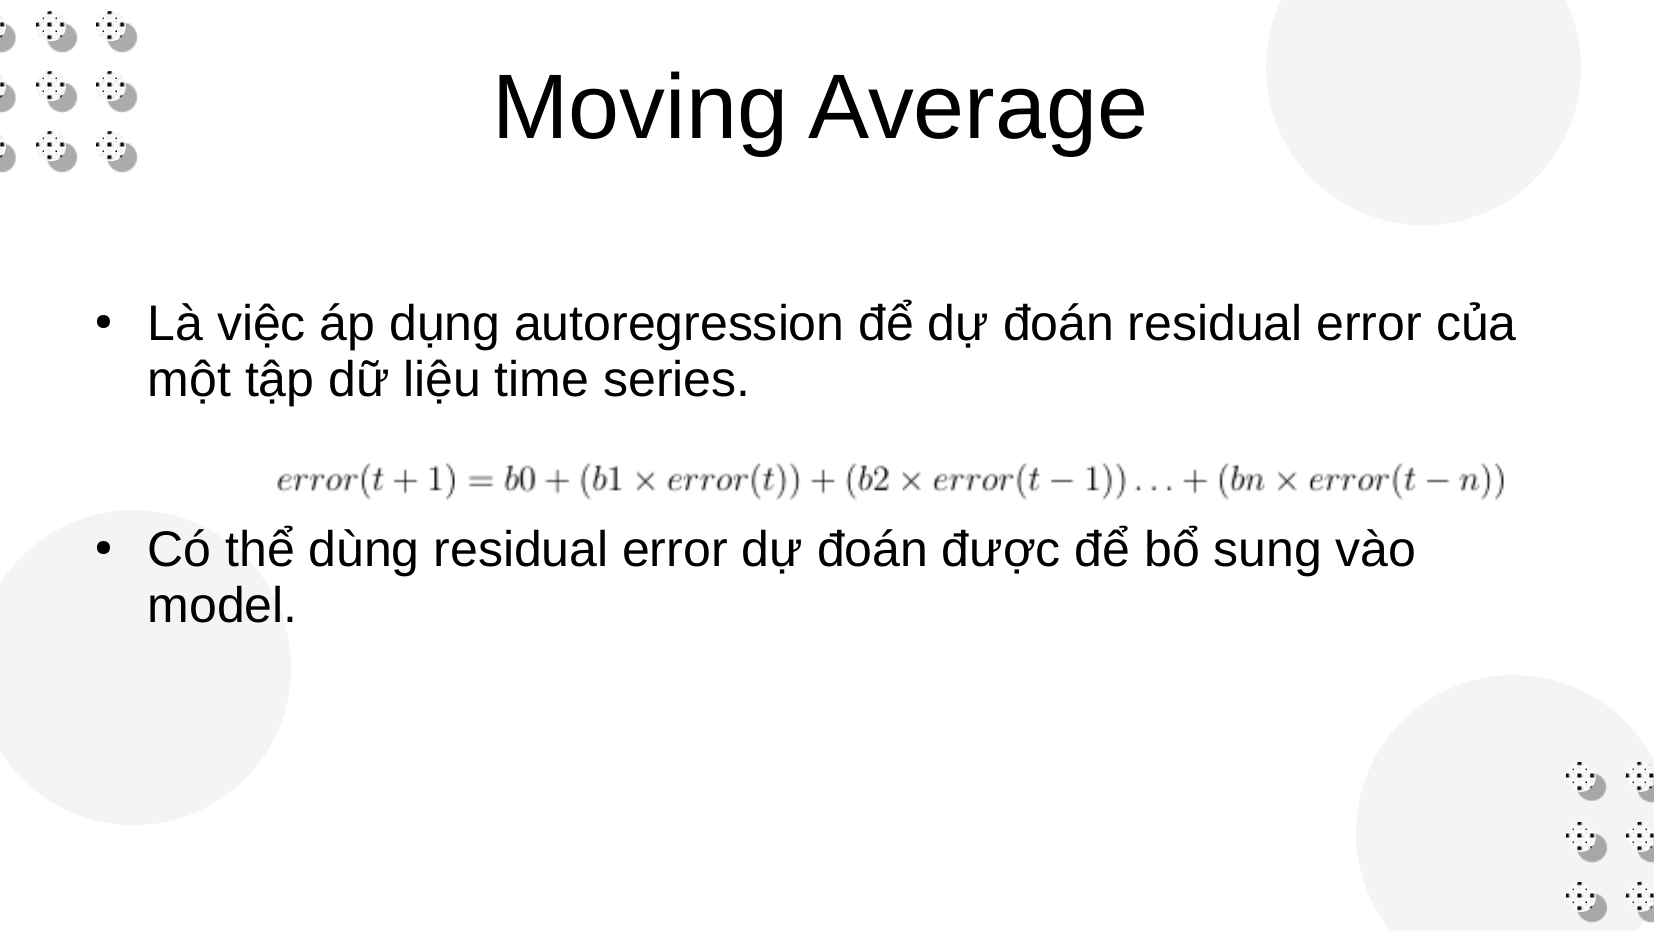

# Moving Average
Là việc áp dụng autoregression để dự đoán residual error của một tập dữ liệu time series.
Có thể dùng residual error dự đoán được để bổ sung vào model.